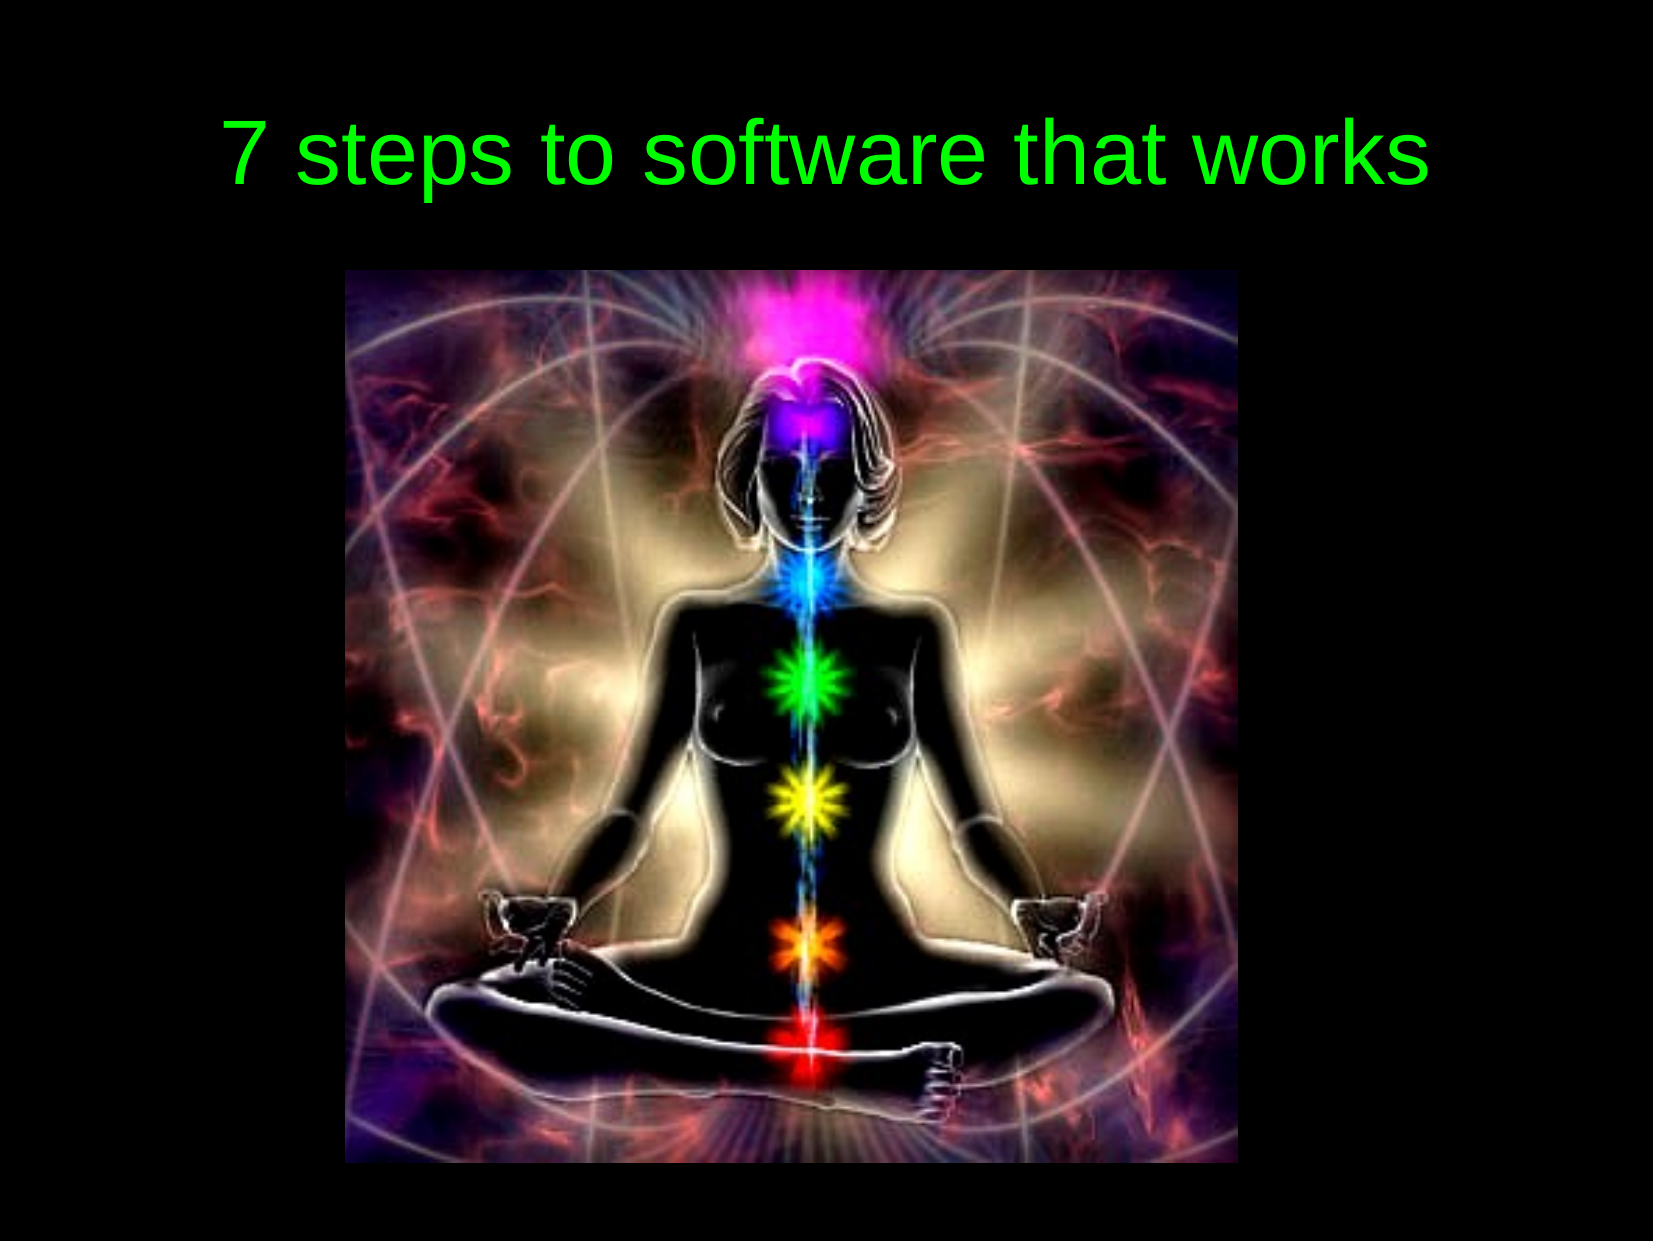

# 7 steps to software that works